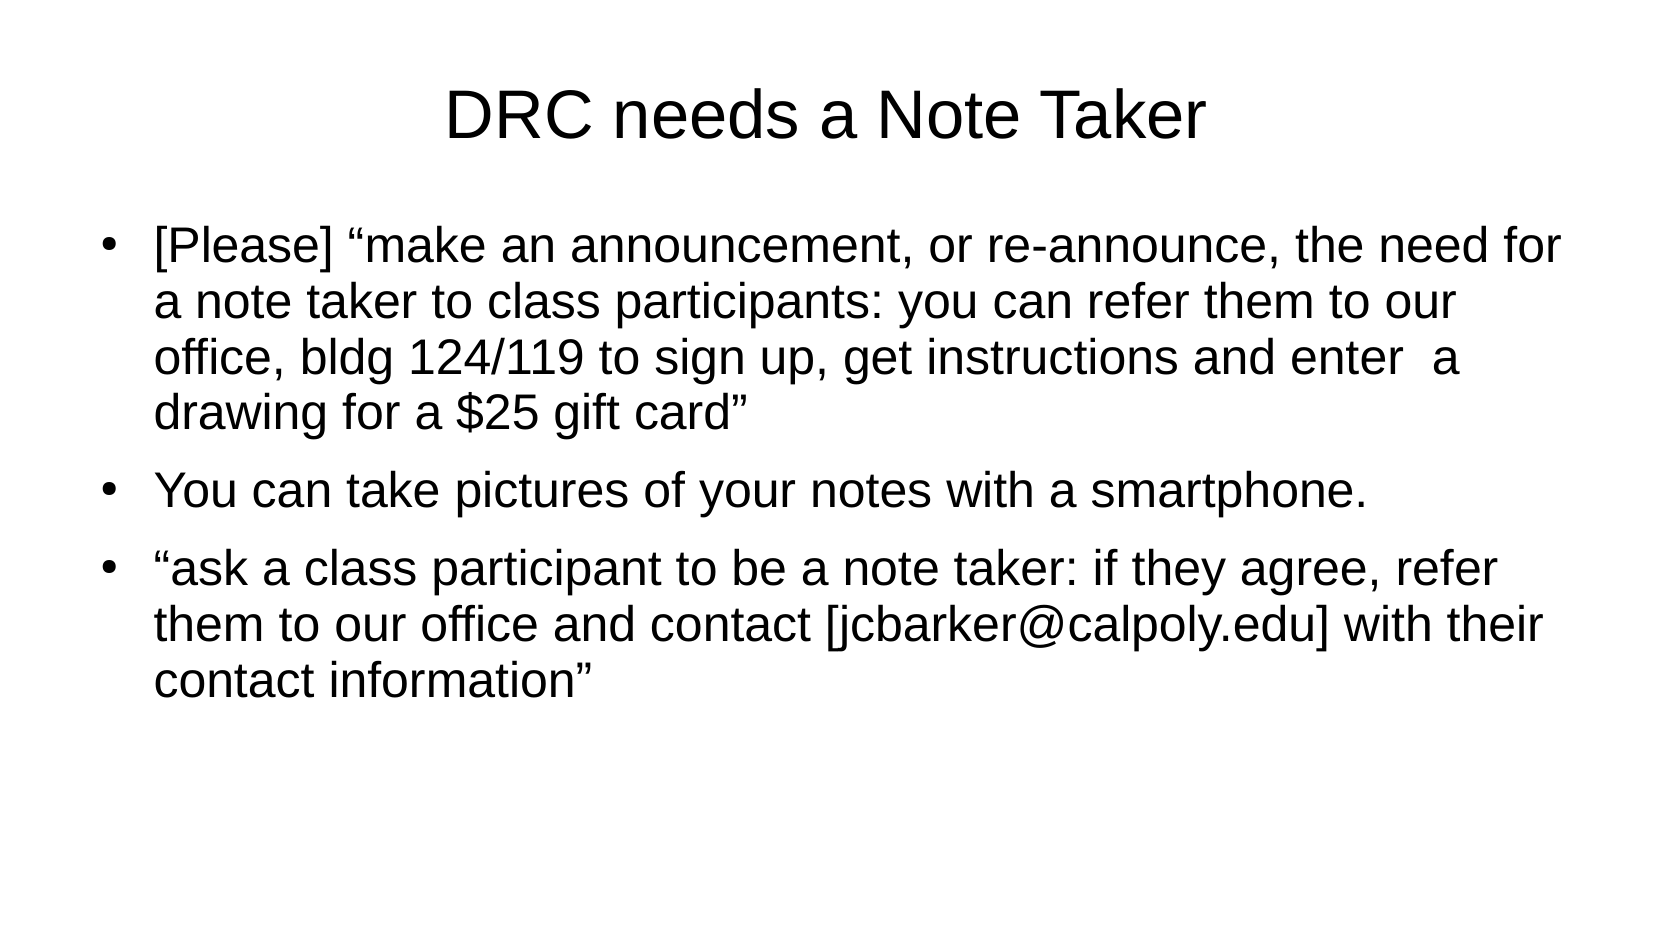

# DRC needs a Note Taker
[Please] “make an announcement, or re-announce, the need for a note taker to class participants: you can refer them to our office, bldg 124/119 to sign up, get instructions and enter a drawing for a $25 gift card”
You can take pictures of your notes with a smartphone.
“ask a class participant to be a note taker: if they agree, refer them to our office and contact [jcbarker@calpoly.edu] with their contact information”